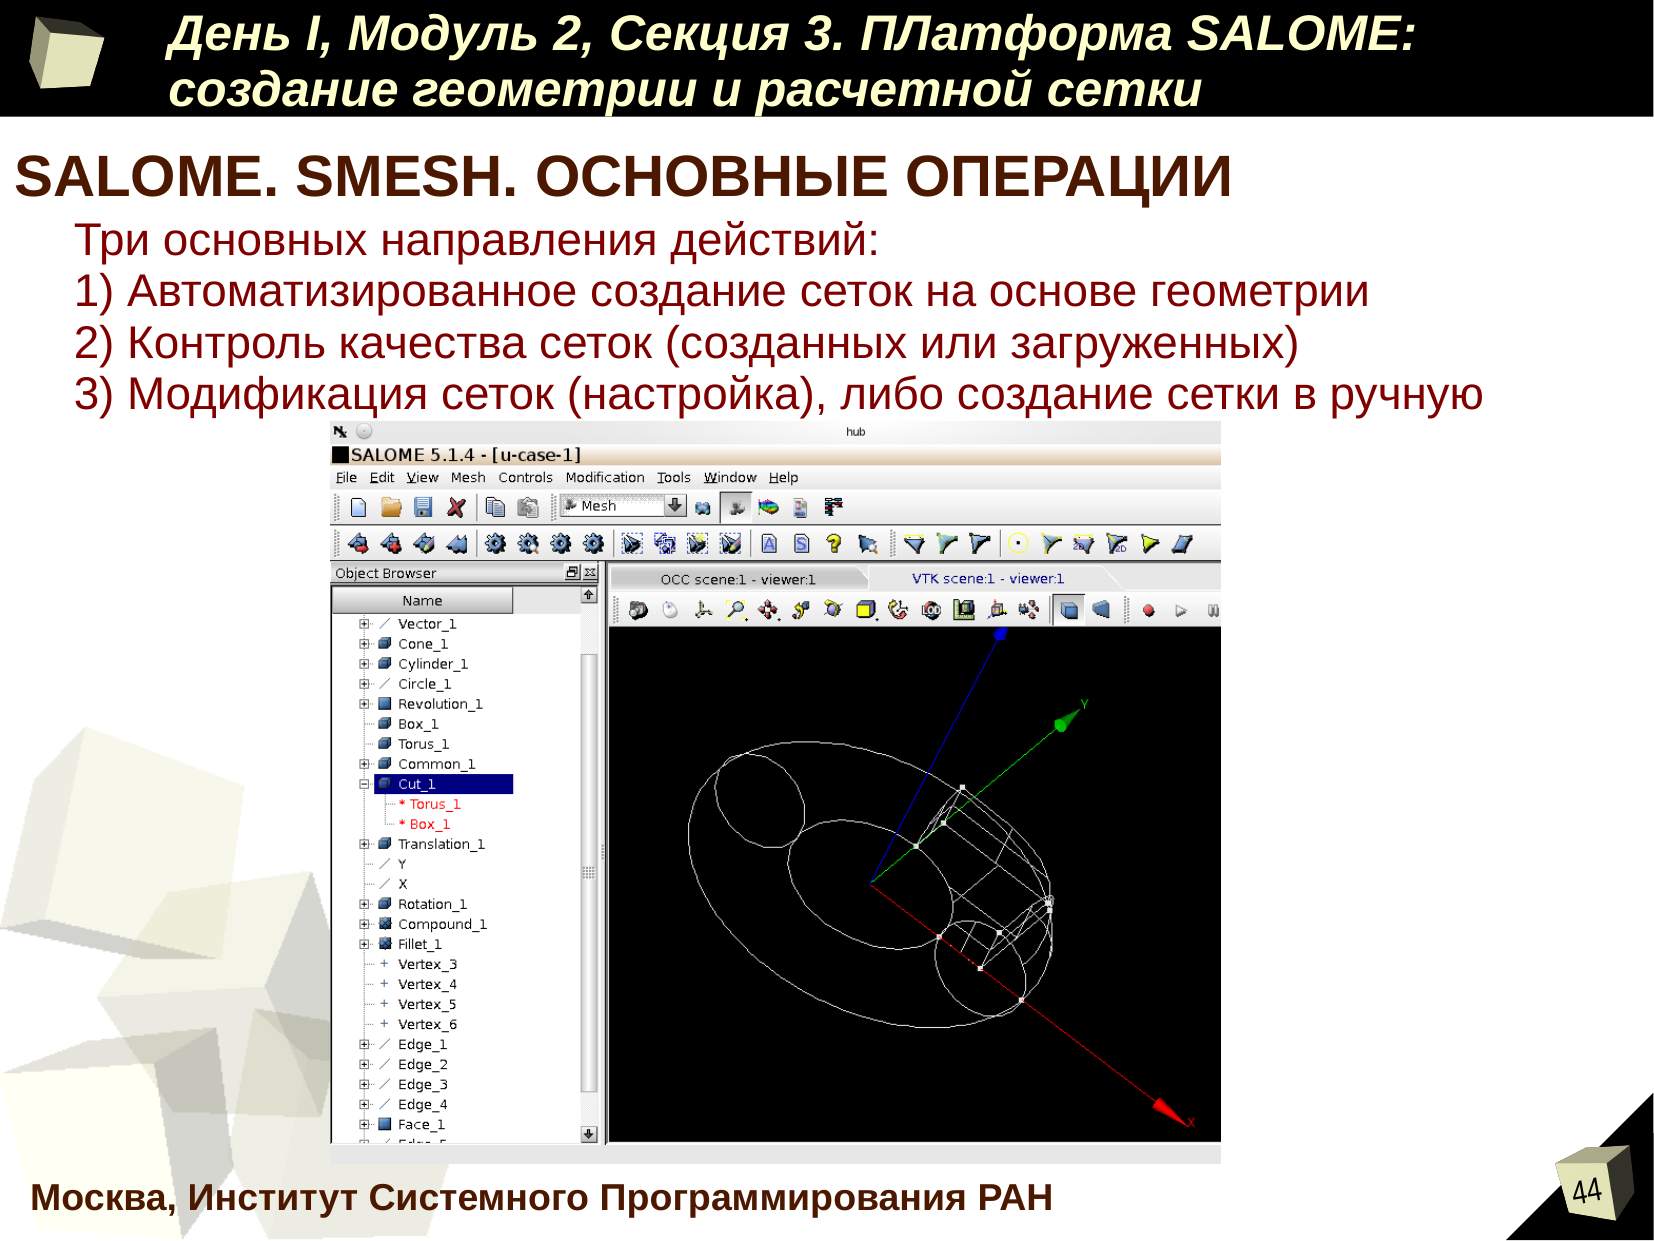

SALOME. SMESH. ОСНОВНЫЕ ОПЕРАЦИИ
Три основных направления действий:
1) Автоматизированное создание сеток на основе геометрии
2) Контроль качества сеток (созданных или загруженных)
3) Модификация сеток (настройка), либо создание сетки в ручную